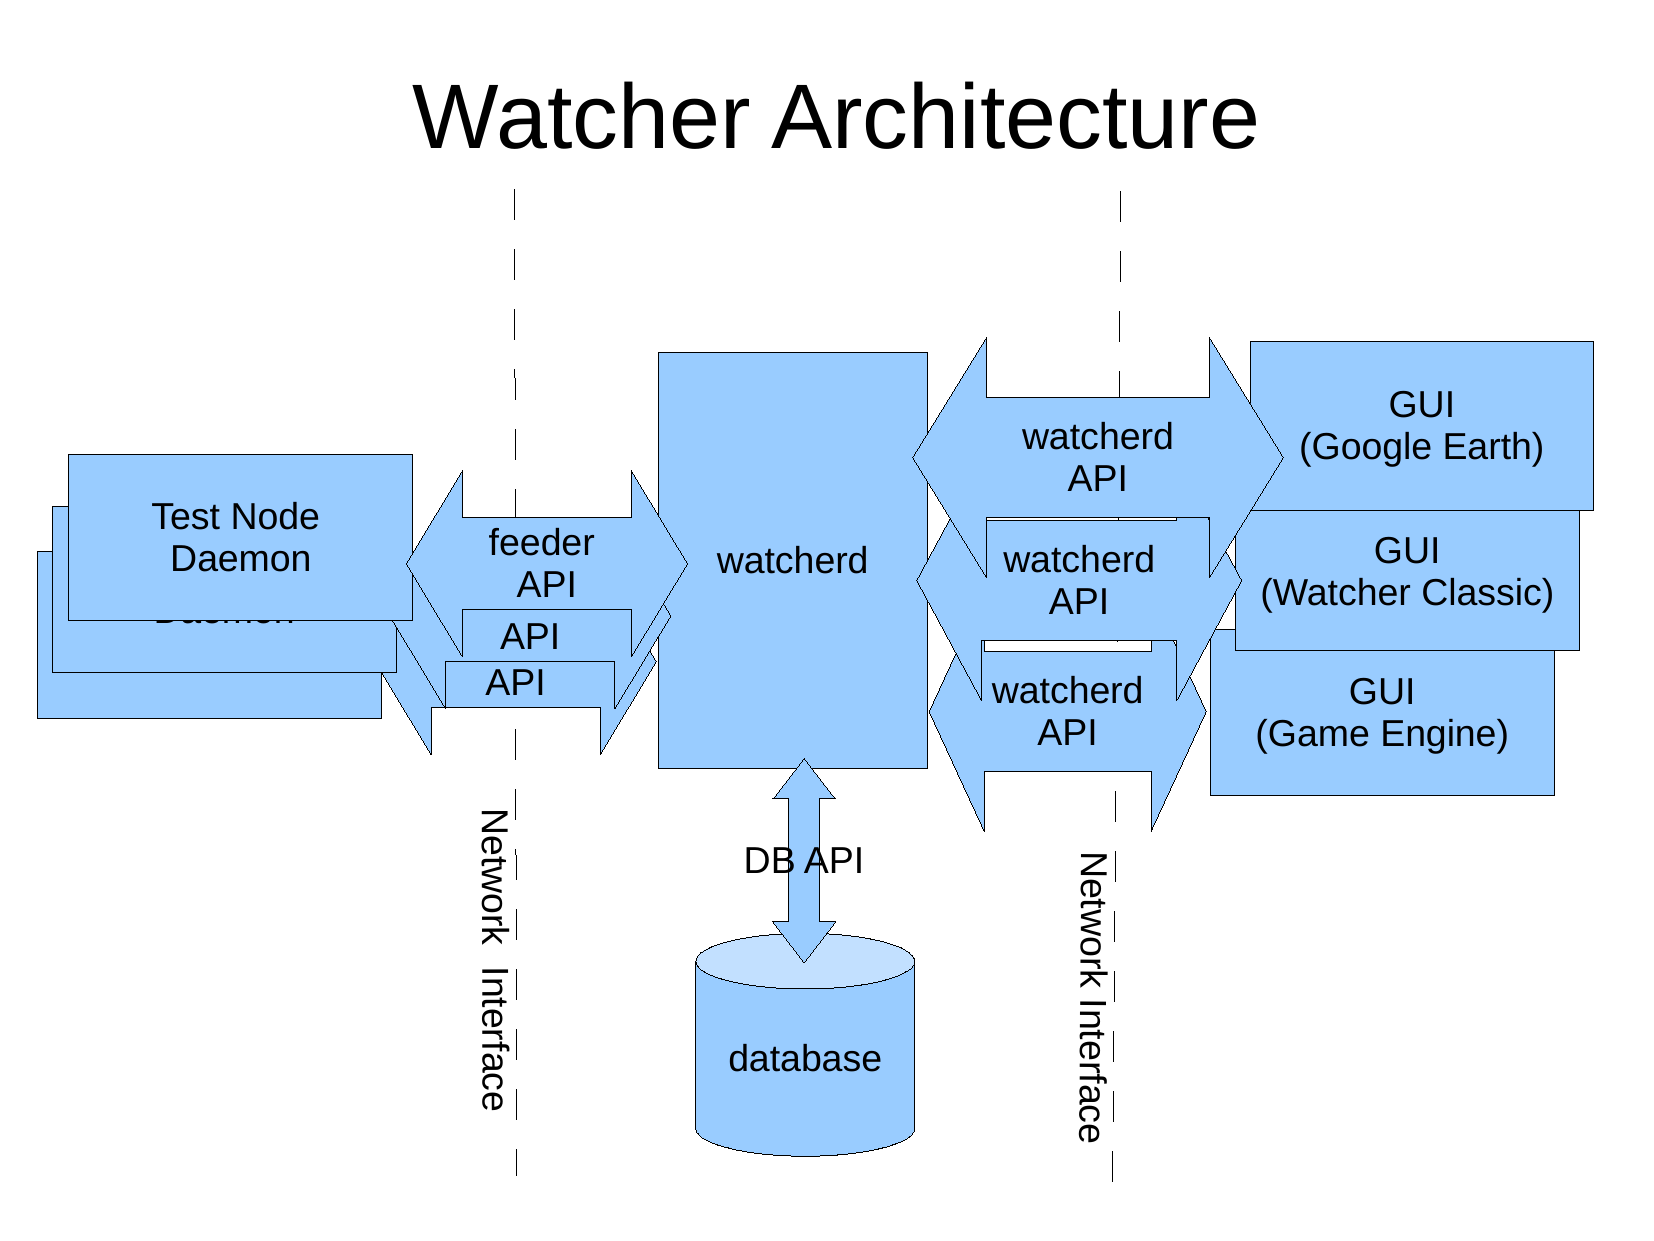

# Watcher Architecture
 Network Interface
 Network Interface
watcherd
API
GUI
(Google Earth)
watcherd
Test Node
Daemon
watcherd
API
feeder
API
GUI
(Watcher Classic)
Test Node
Daemon
feeder
API
Test Node
Daemon
feeder
API
watcherd
API
GUI
(Game Engine)
DB API
database